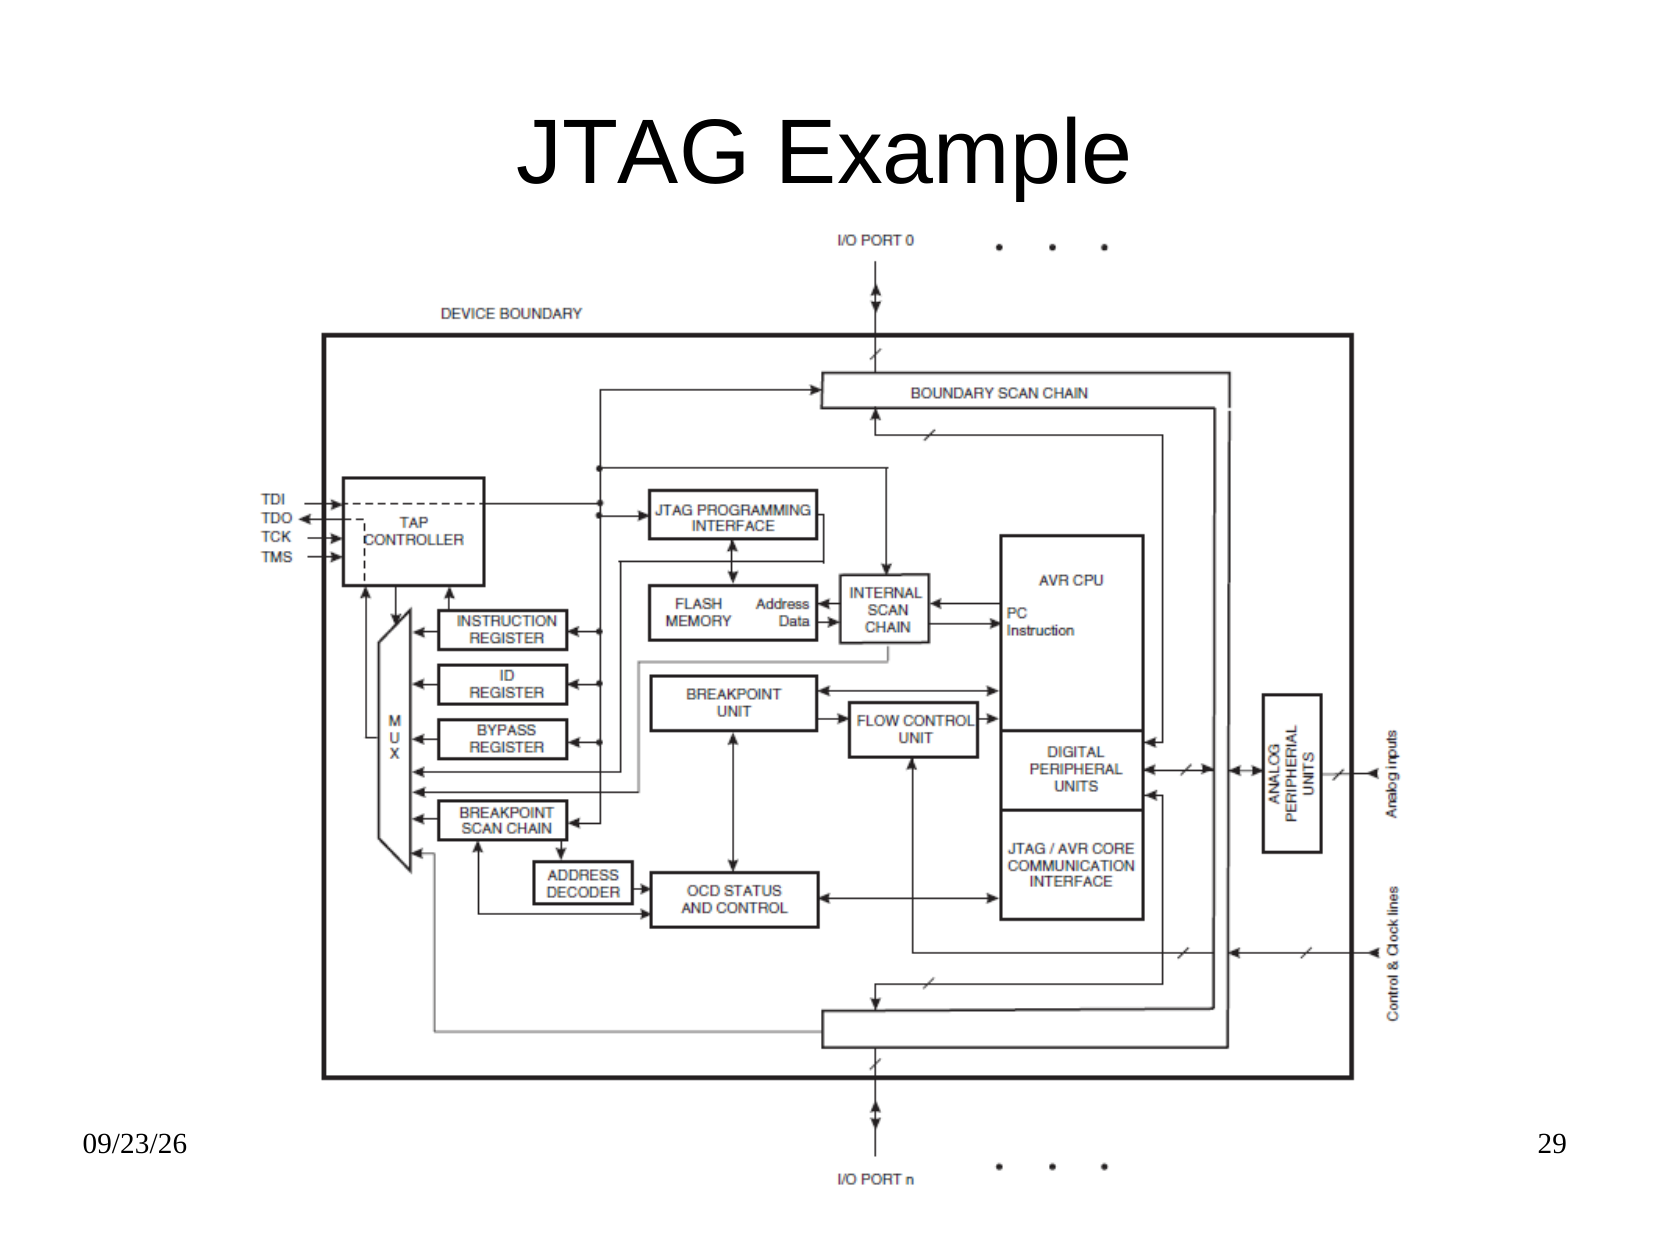

# JTAG Example
CS3468, Qijun Gu
29